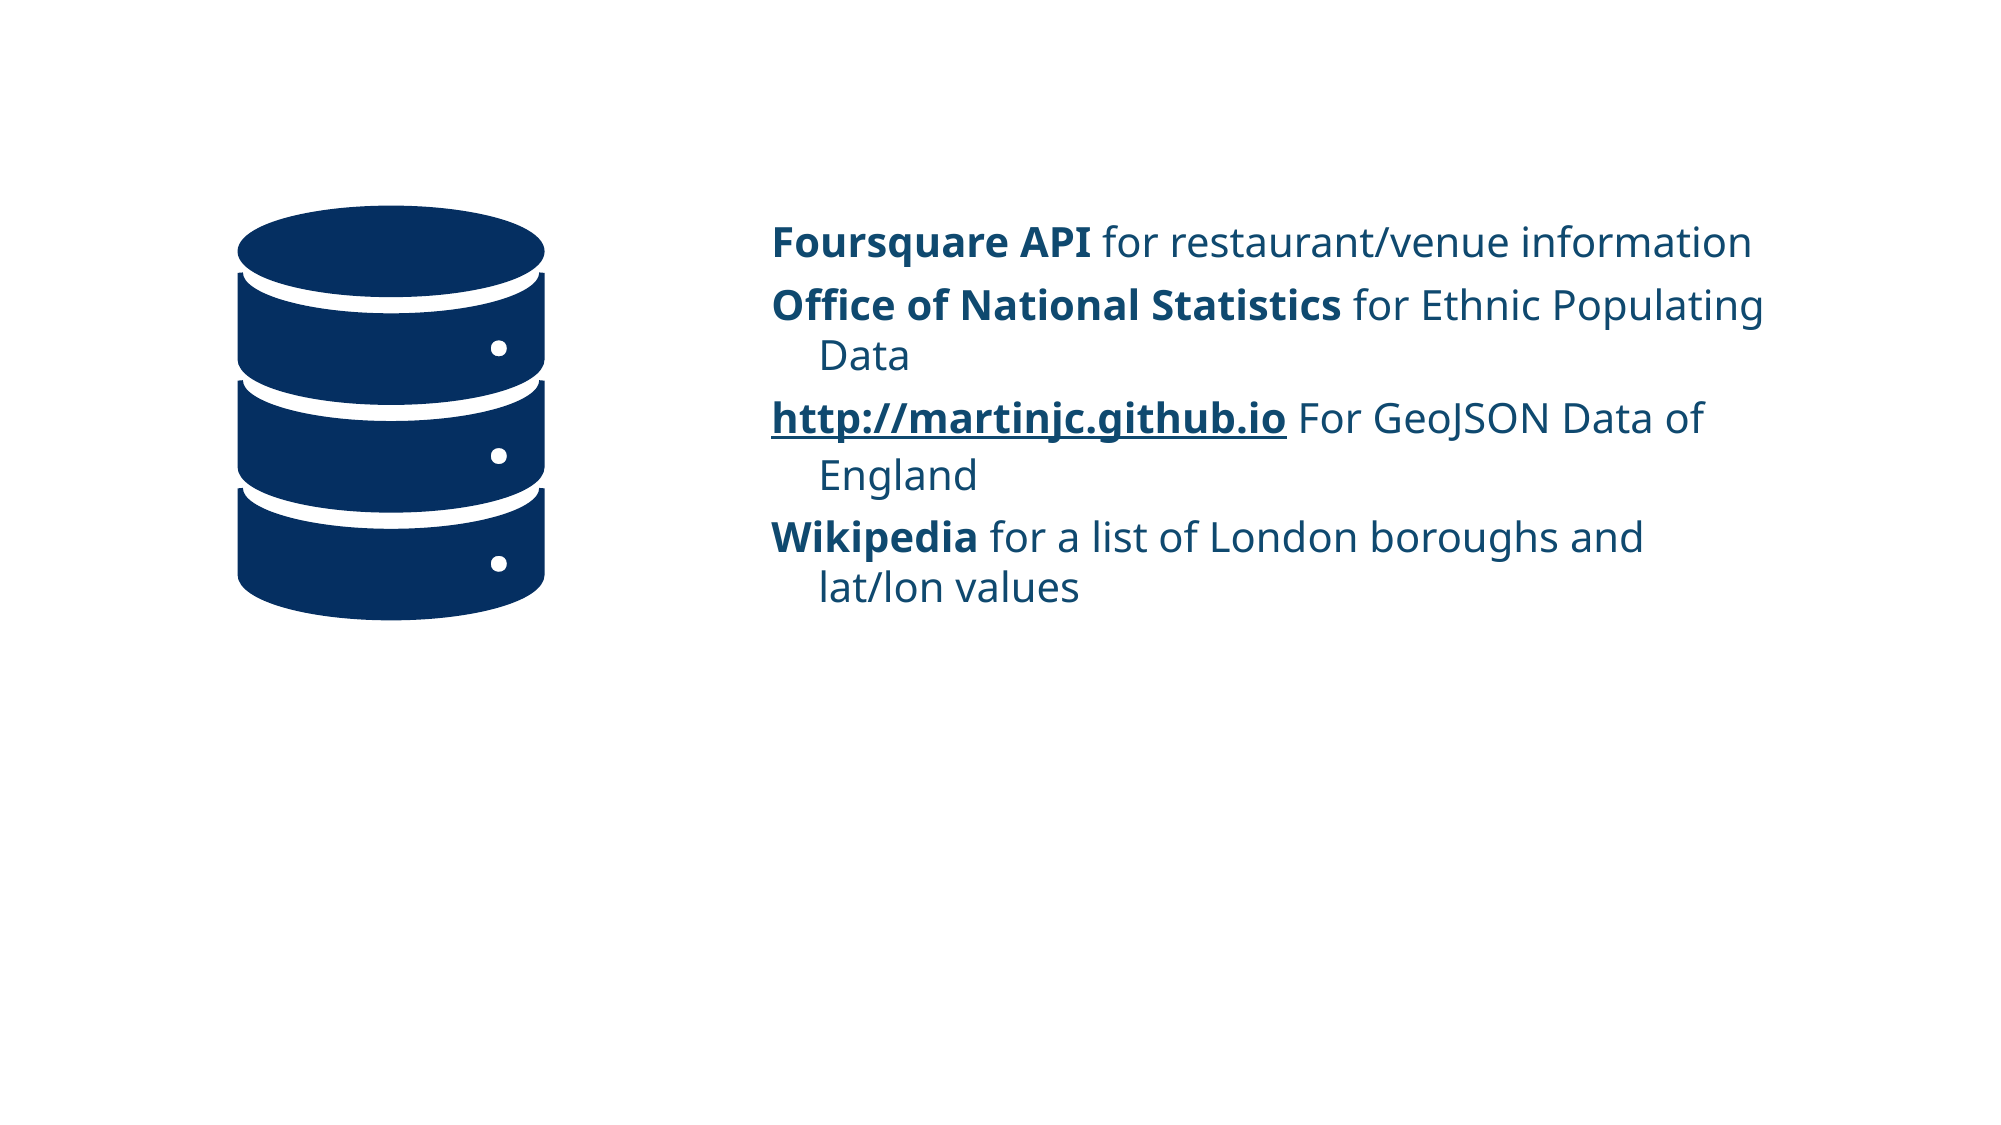

Foursquare API for restaurant/venue information
Office of National Statistics for Ethnic Populating Data
http://martinjc.github.io For GeoJSON Data of England
Wikipedia for a list of London boroughs and lat/lon values
# DATA sources